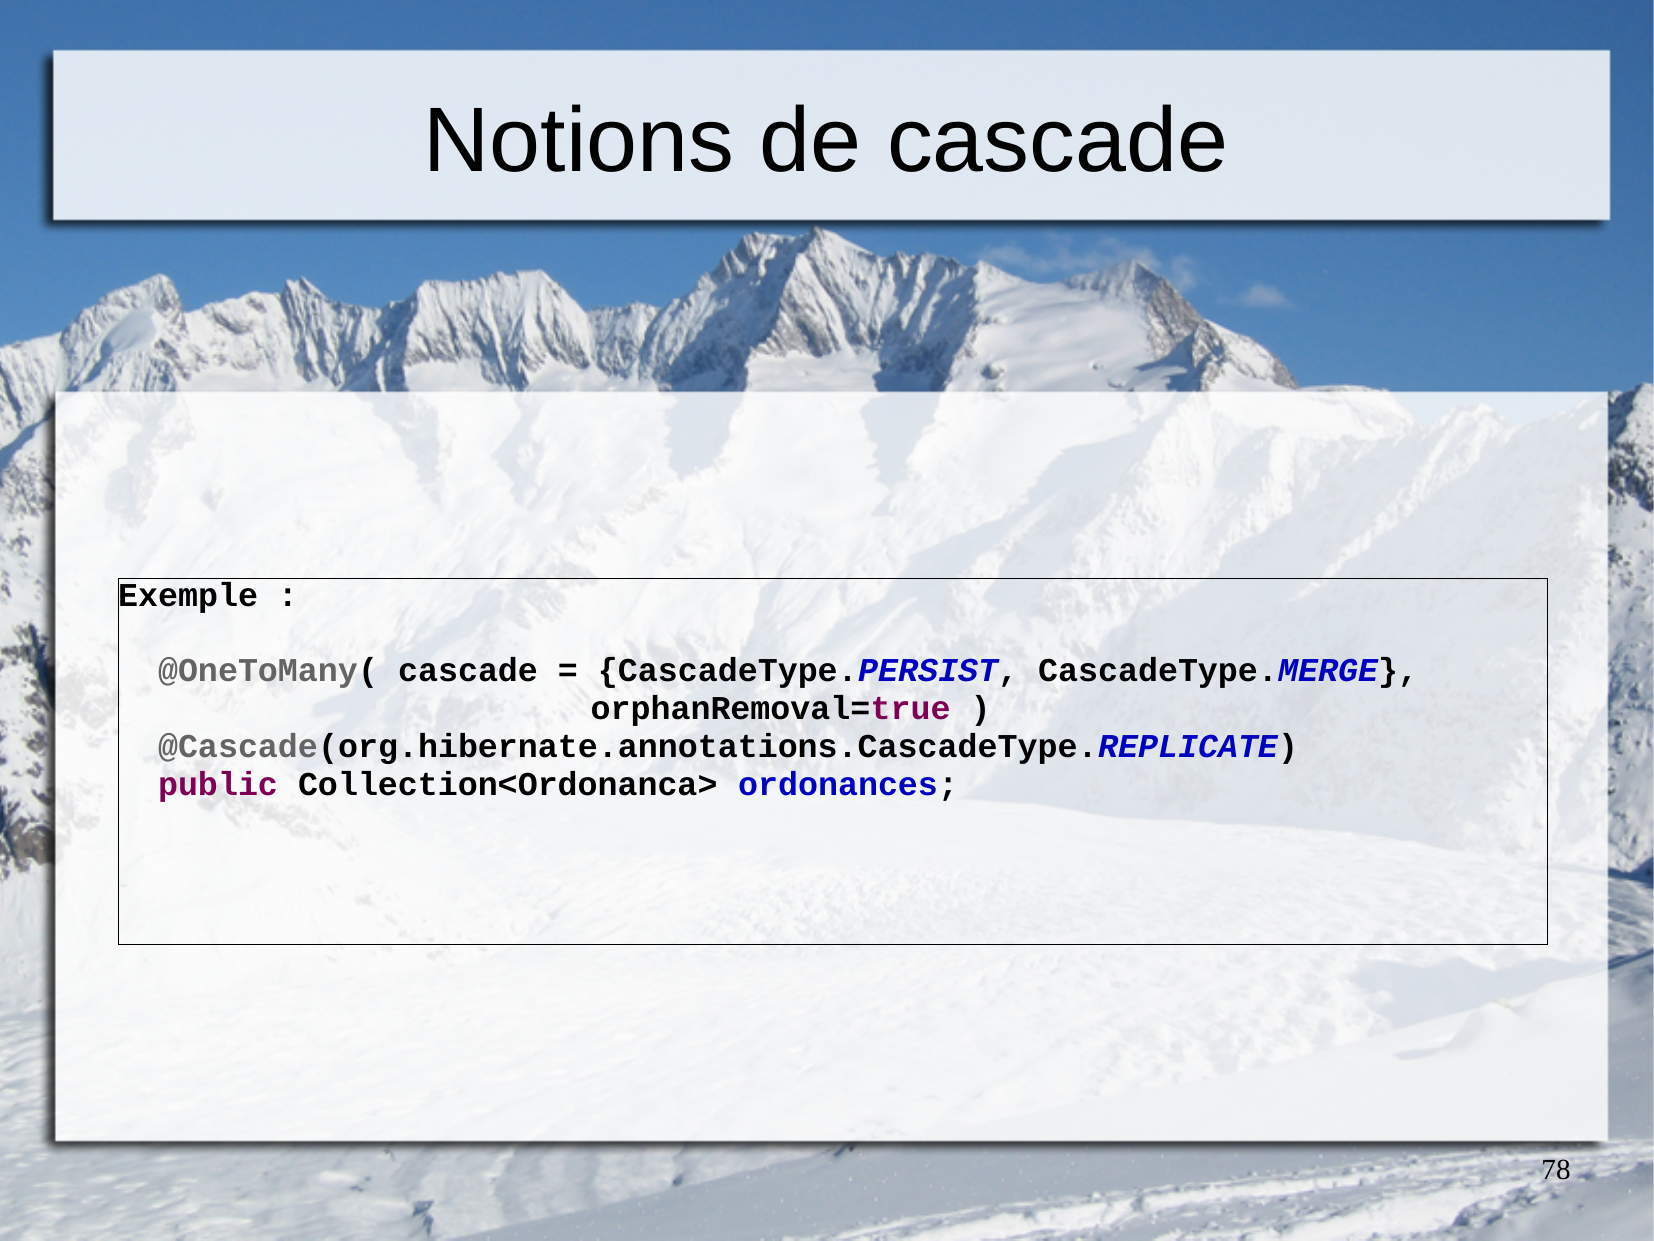

# Notions de cascade
Exemple :
 @OneToMany( cascade = {CascadeType.PERSIST, CascadeType.MERGE},
				orphanRemoval=true )
 @Cascade(org.hibernate.annotations.CascadeType.REPLICATE)
 public Collection<Ordonanca> ordonances;
78